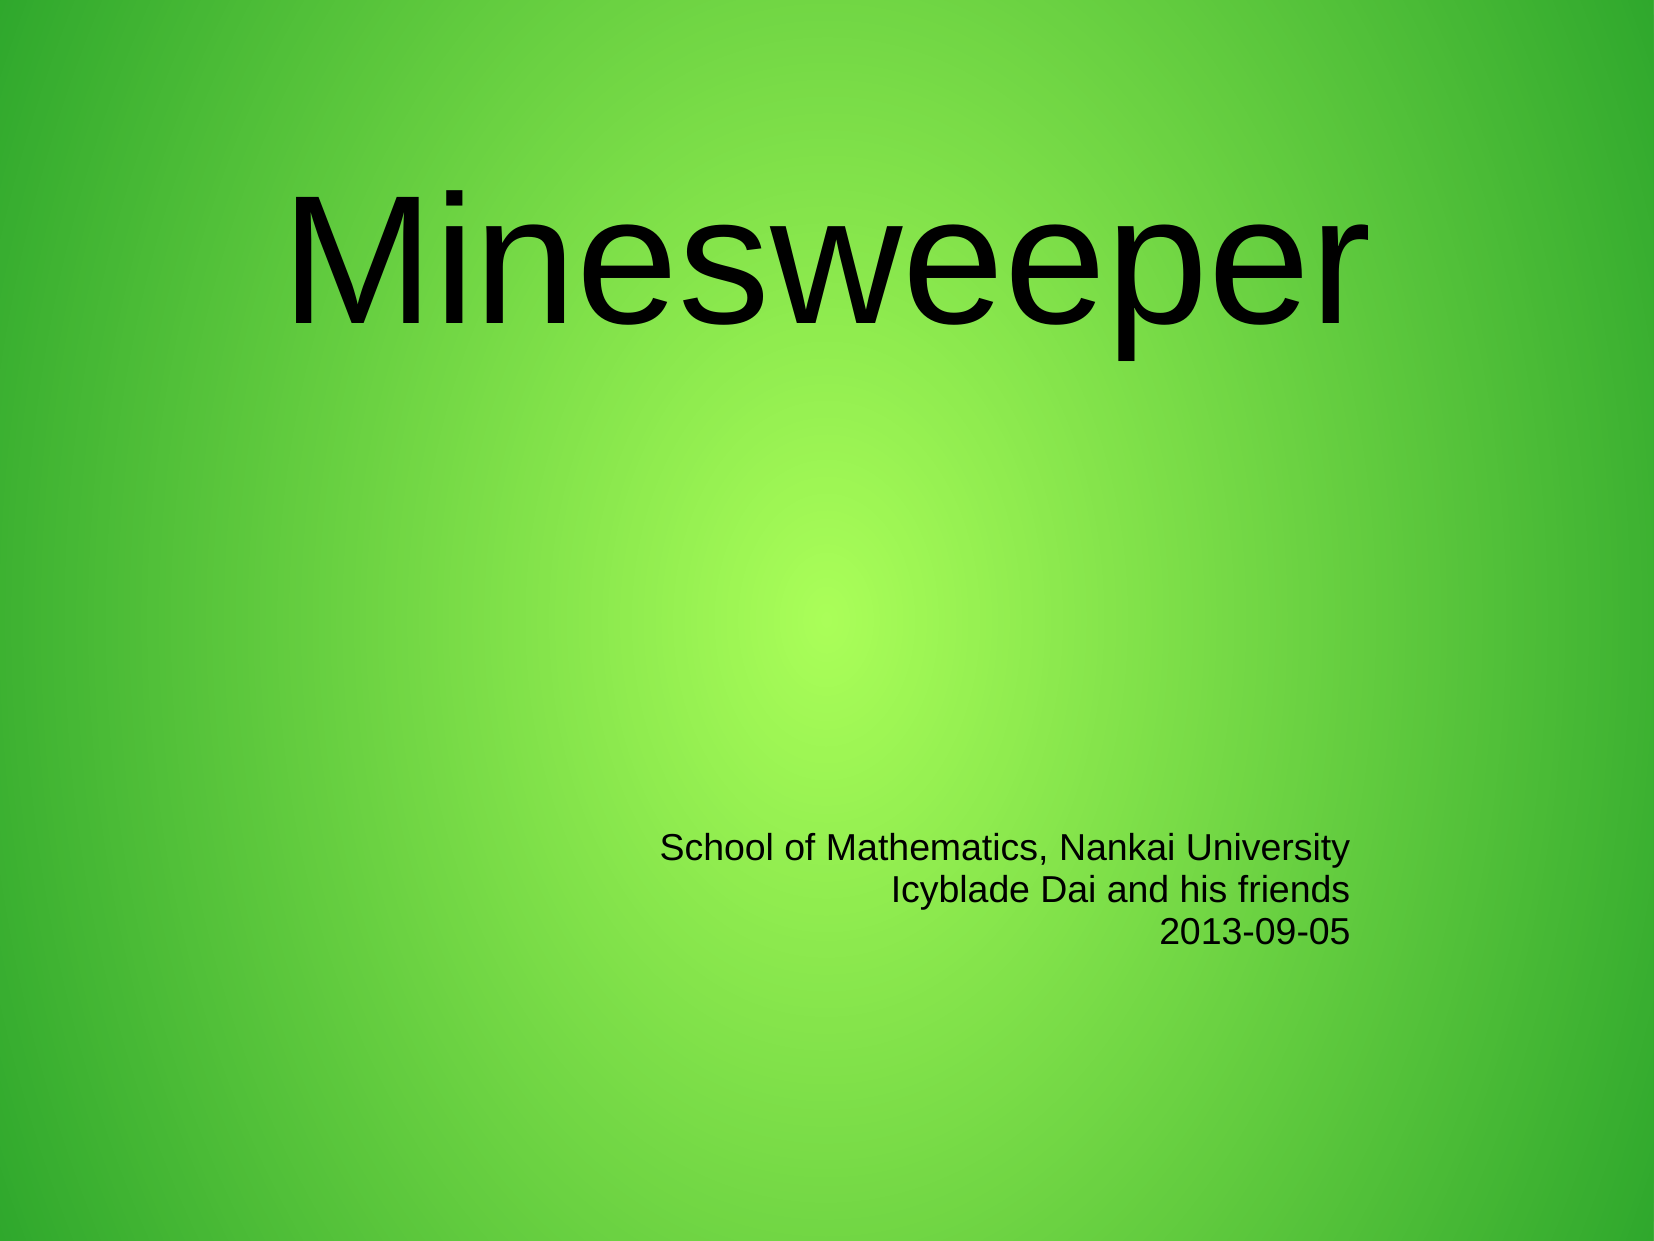

Minesweeper
School of Mathematics, Nankai University
Icyblade Dai and his friends
2013-09-05